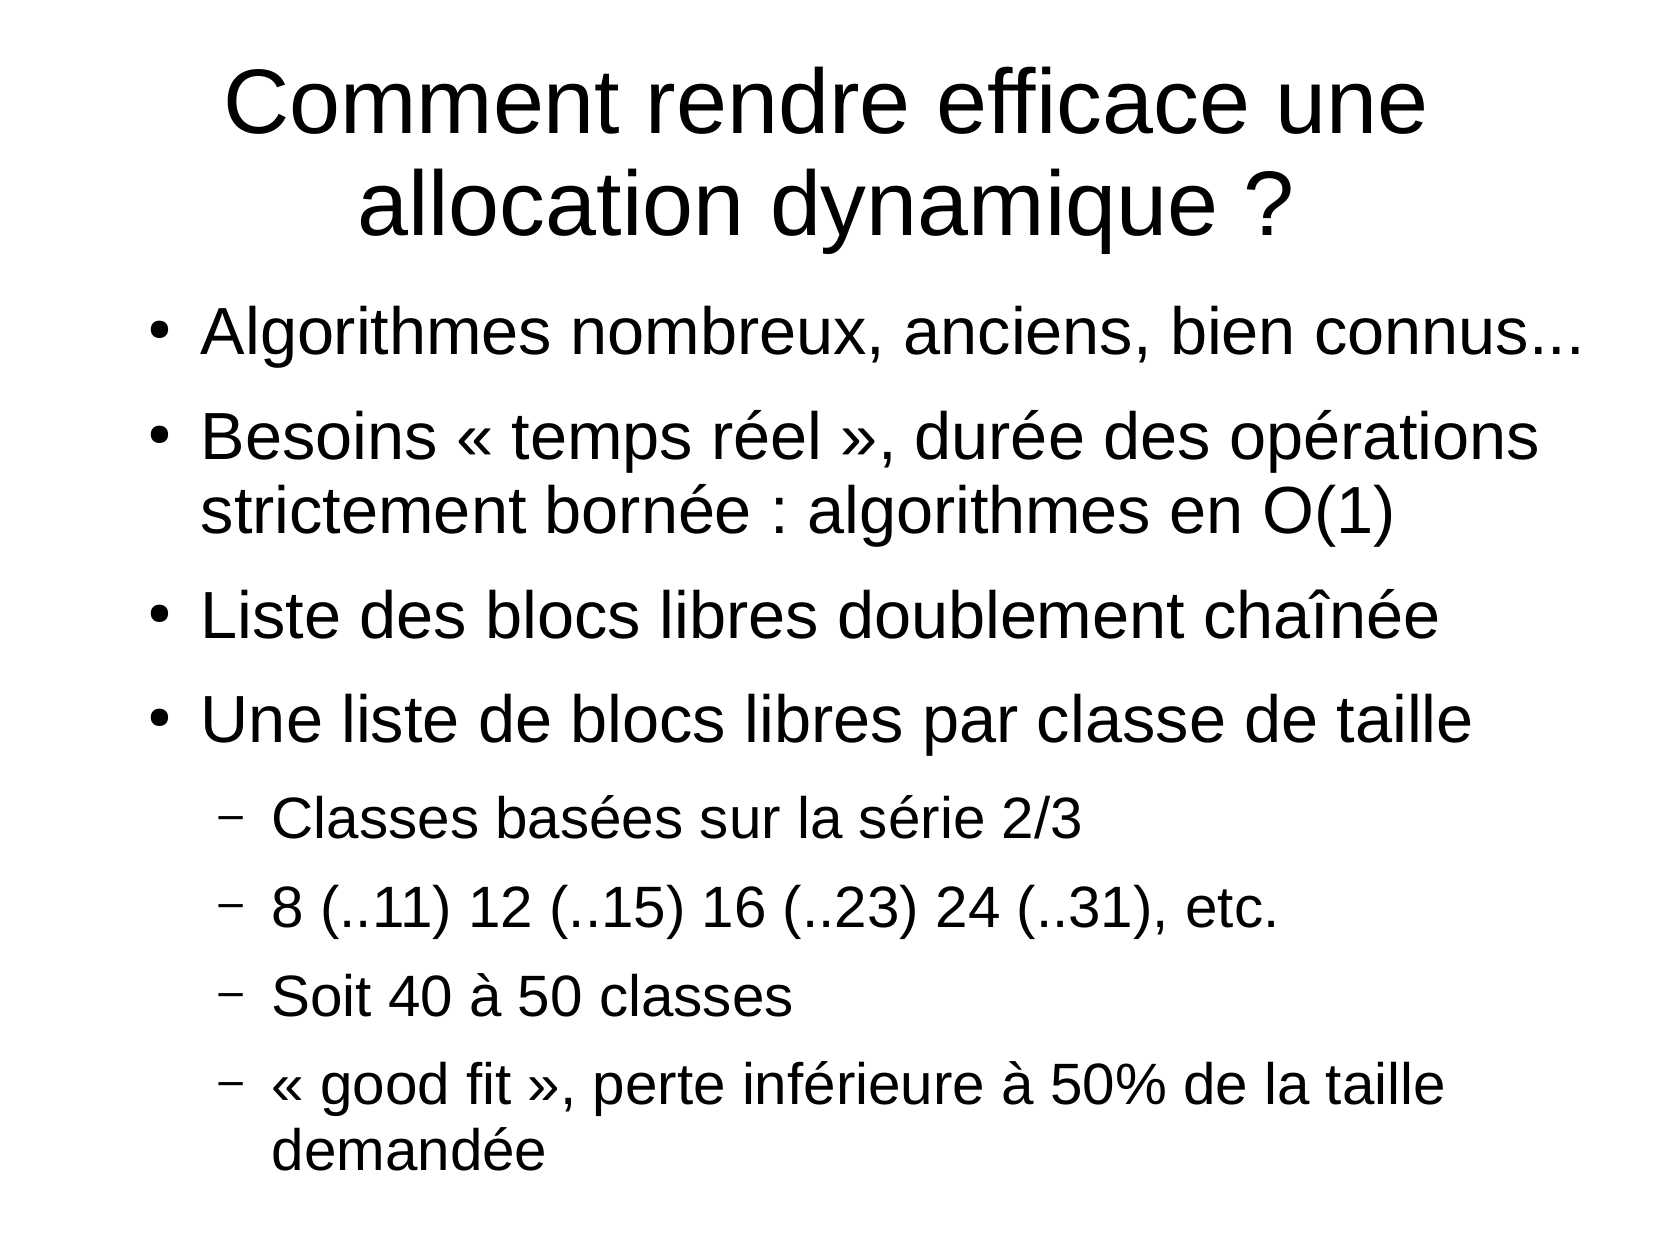

# Comment rendre efficace une allocation dynamique ?
Algorithmes nombreux, anciens, bien connus...
Besoins « temps réel », durée des opérations strictement bornée : algorithmes en O(1)
Liste des blocs libres doublement chaînée
Une liste de blocs libres par classe de taille
Classes basées sur la série 2/3
8 (..11) 12 (..15) 16 (..23) 24 (..31), etc.
Soit 40 à 50 classes
« good fit », perte inférieure à 50% de la taille demandée